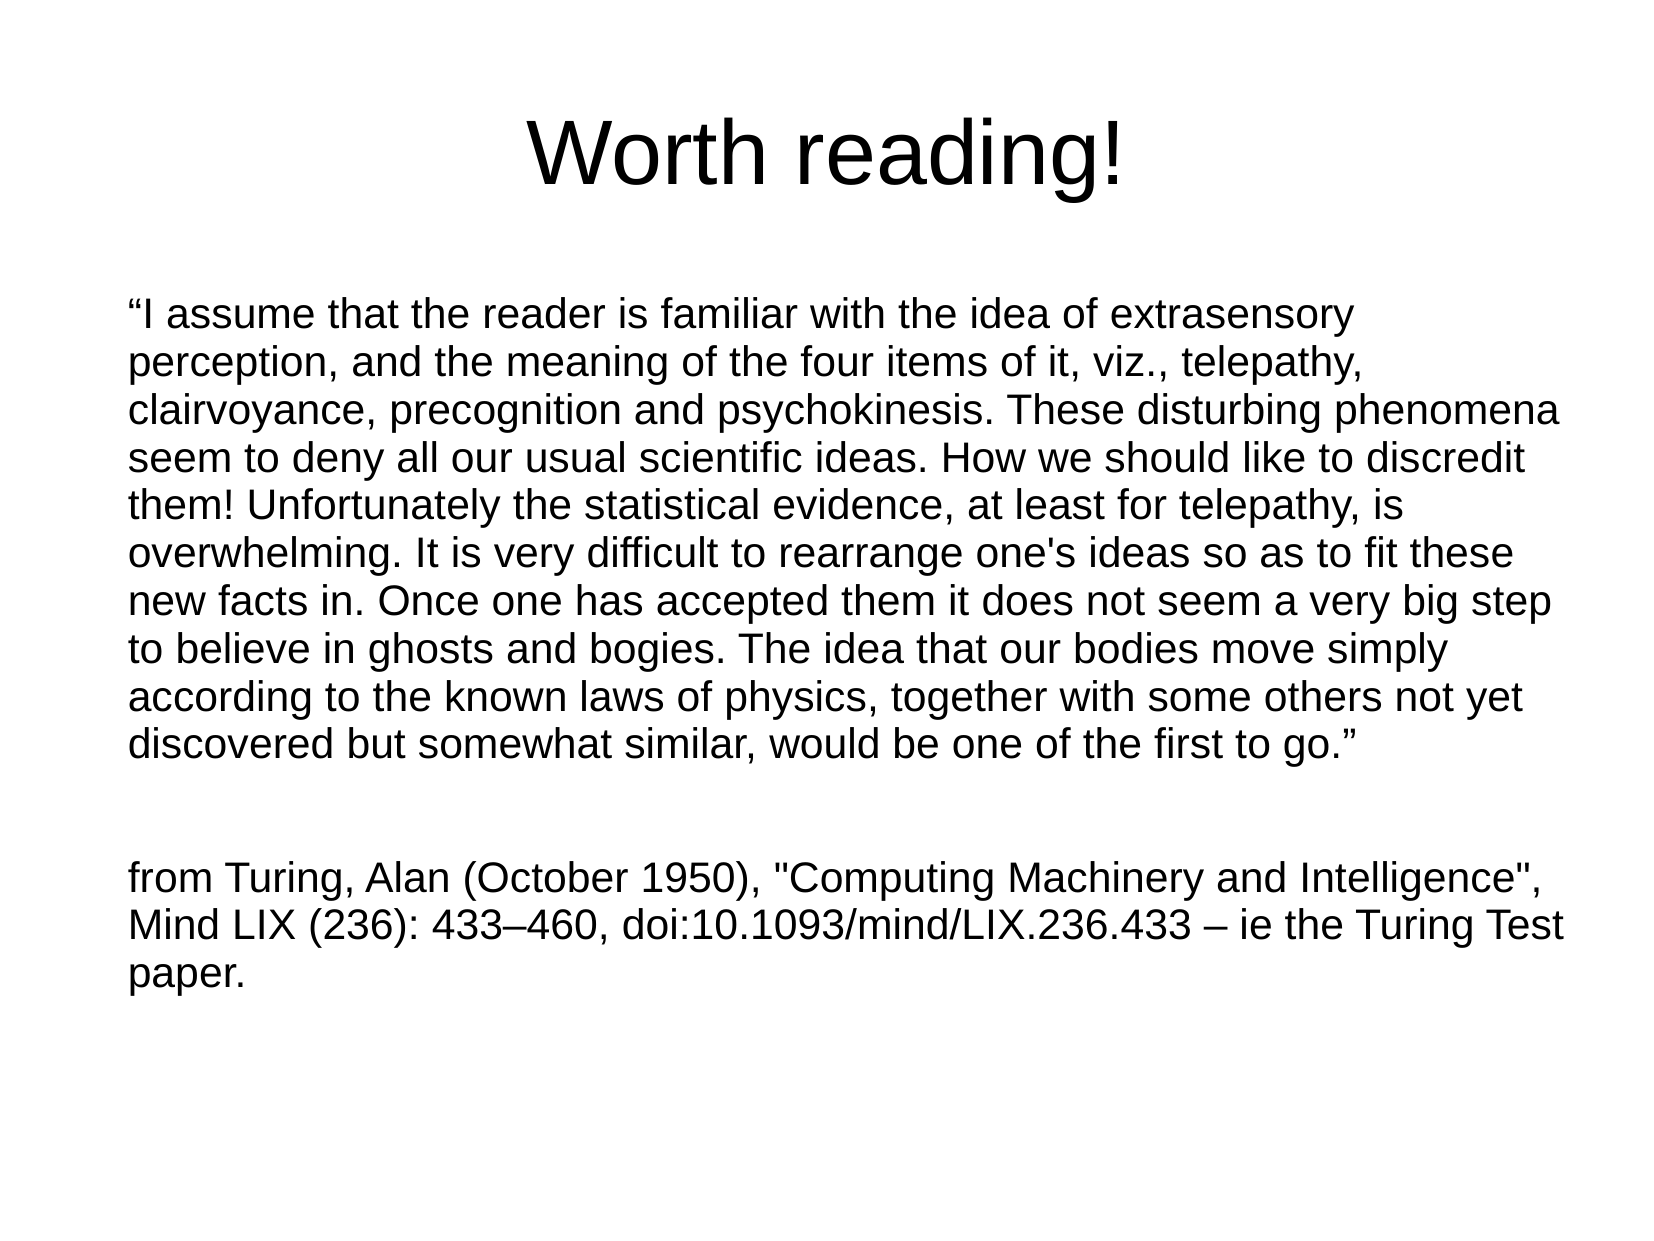

# Worth reading!
“I assume that the reader is familiar with the idea of extrasensory perception, and the meaning of the four items of it, viz., telepathy, clairvoyance, precognition and psychokinesis. These disturbing phenomena seem to deny all our usual scientific ideas. How we should like to discredit them! Unfortunately the statistical evidence, at least for telepathy, is overwhelming. It is very difficult to rearrange one's ideas so as to fit these new facts in. Once one has accepted them it does not seem a very big step to believe in ghosts and bogies. The idea that our bodies move simply according to the known laws of physics, together with some others not yet discovered but somewhat similar, would be one of the first to go.”
from Turing, Alan (October 1950), "Computing Machinery and Intelligence", Mind LIX (236): 433–460, doi:10.1093/mind/LIX.236.433 – ie the Turing Test paper.